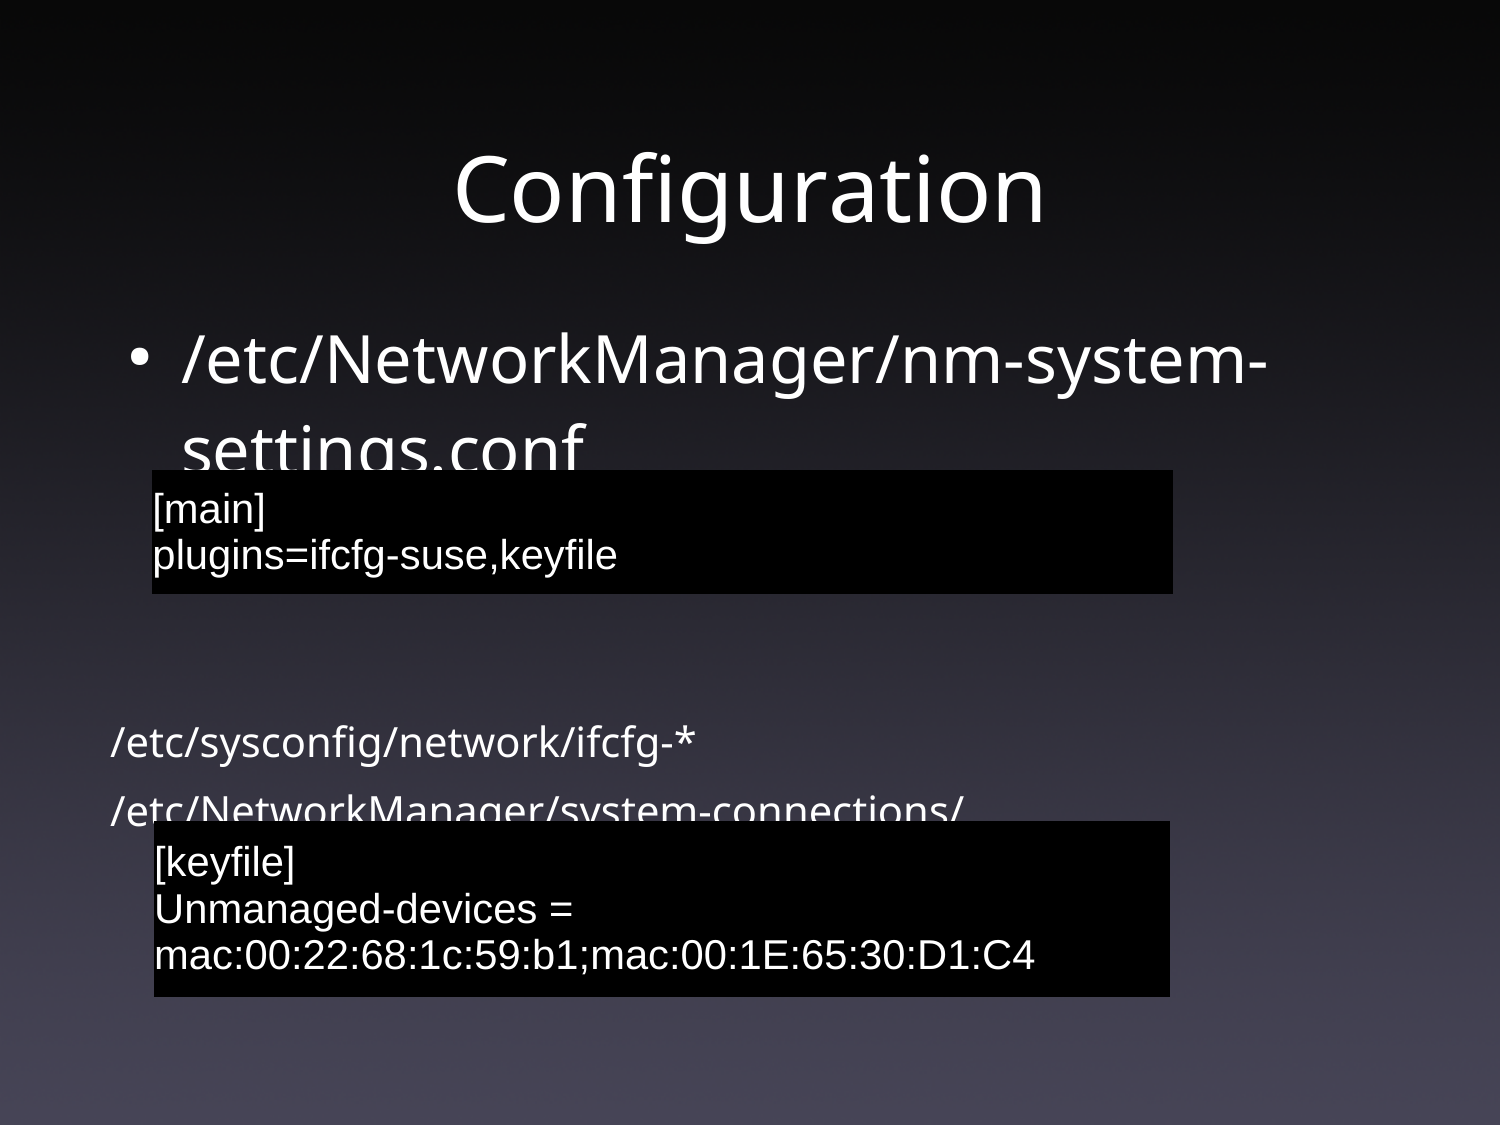

# Configuration
/etc/NetworkManager/nm-system-settings.conf
/etc/sysconfig/network/ifcfg-*
/etc/NetworkManager/system-connections/
[main]
plugins=ifcfg-suse,keyfile
[keyfile]
Unmanaged-devices =
mac:00:22:68:1c:59:b1;mac:00:1E:65:30:D1:C4